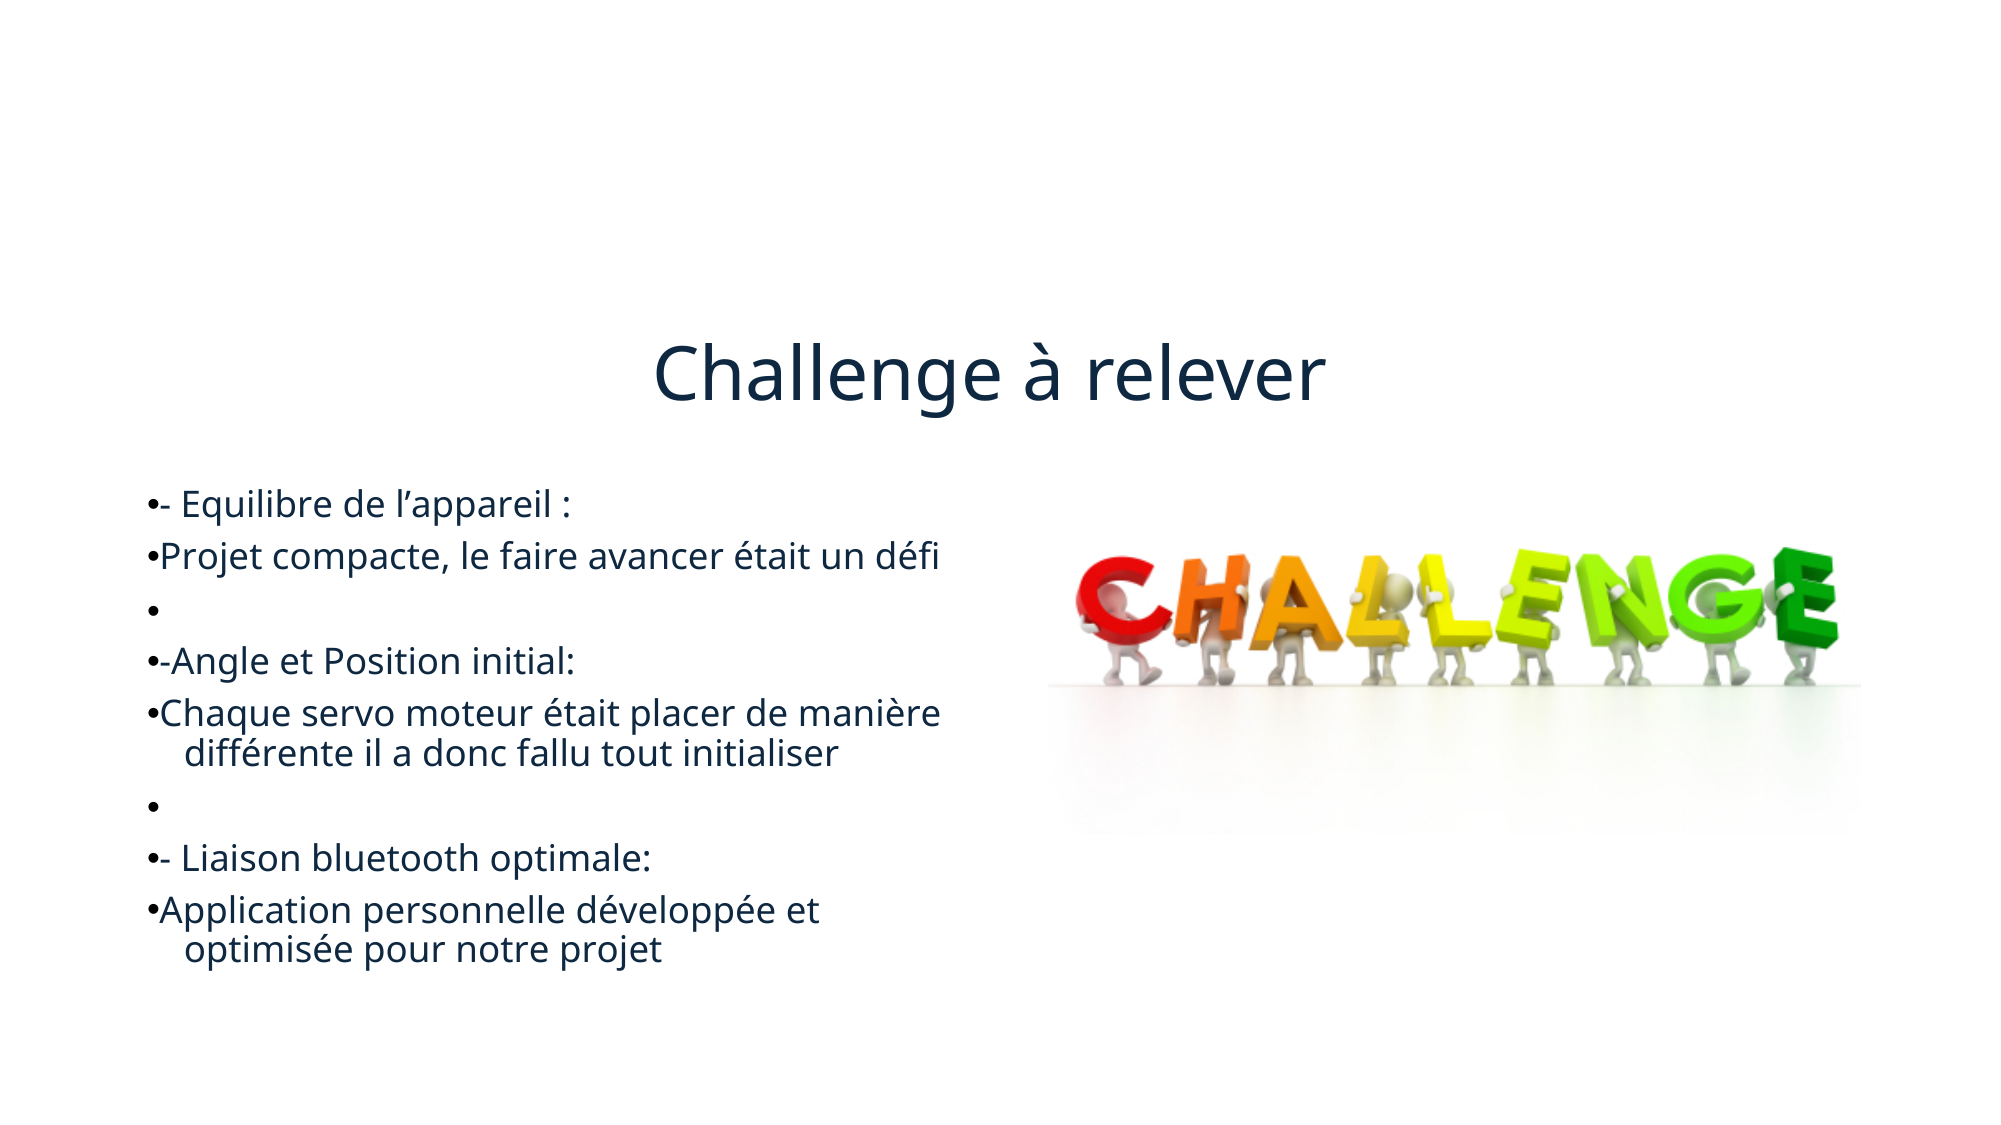

# Challenge à relever
- Equilibre de l’appareil :
Projet compacte, le faire avancer était un défi
-Angle et Position initial:
Chaque servo moteur était placer de manière différente il a donc fallu tout initialiser
- Liaison bluetooth optimale:
Application personnelle développée et optimisée pour notre projet